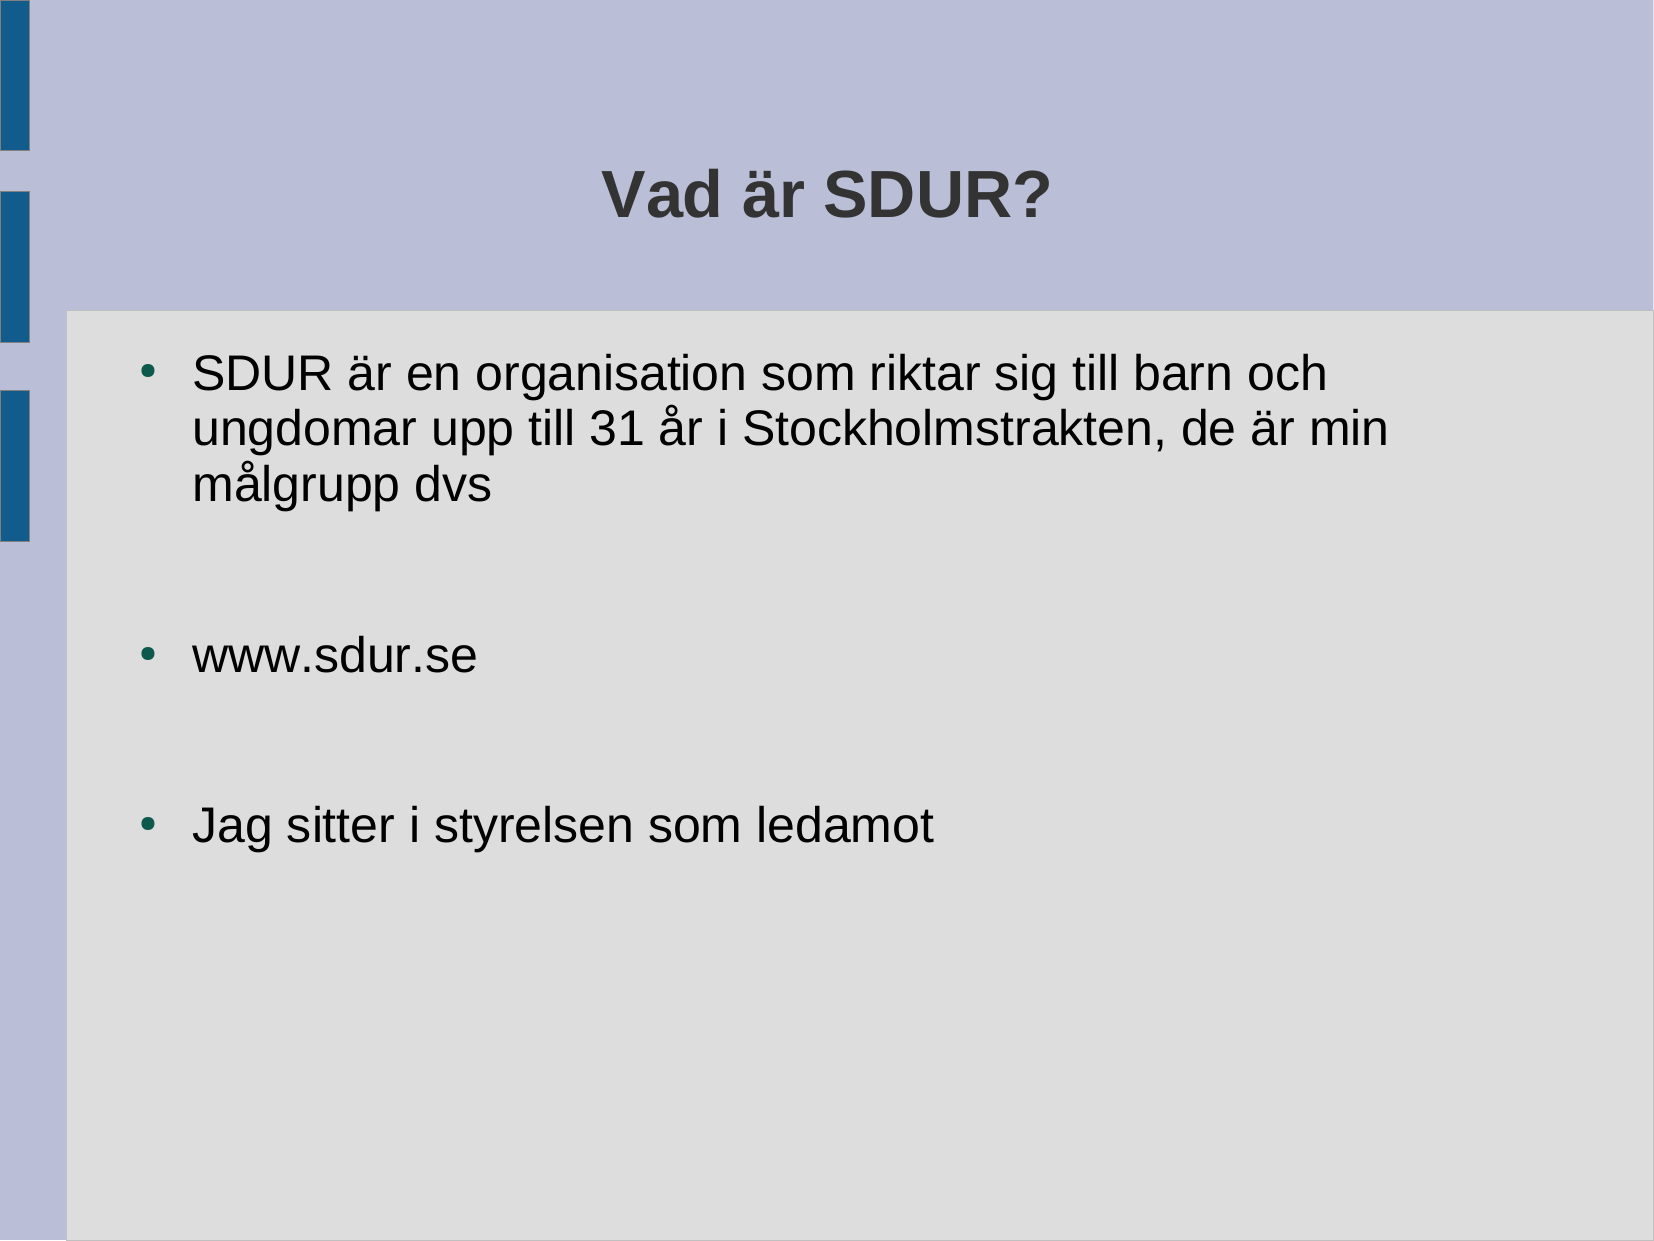

# Vad är SDUR?
SDUR är en organisation som riktar sig till barn och ungdomar upp till 31 år i Stockholmstrakten, de är min målgrupp dvs
www.sdur.se
Jag sitter i styrelsen som ledamot